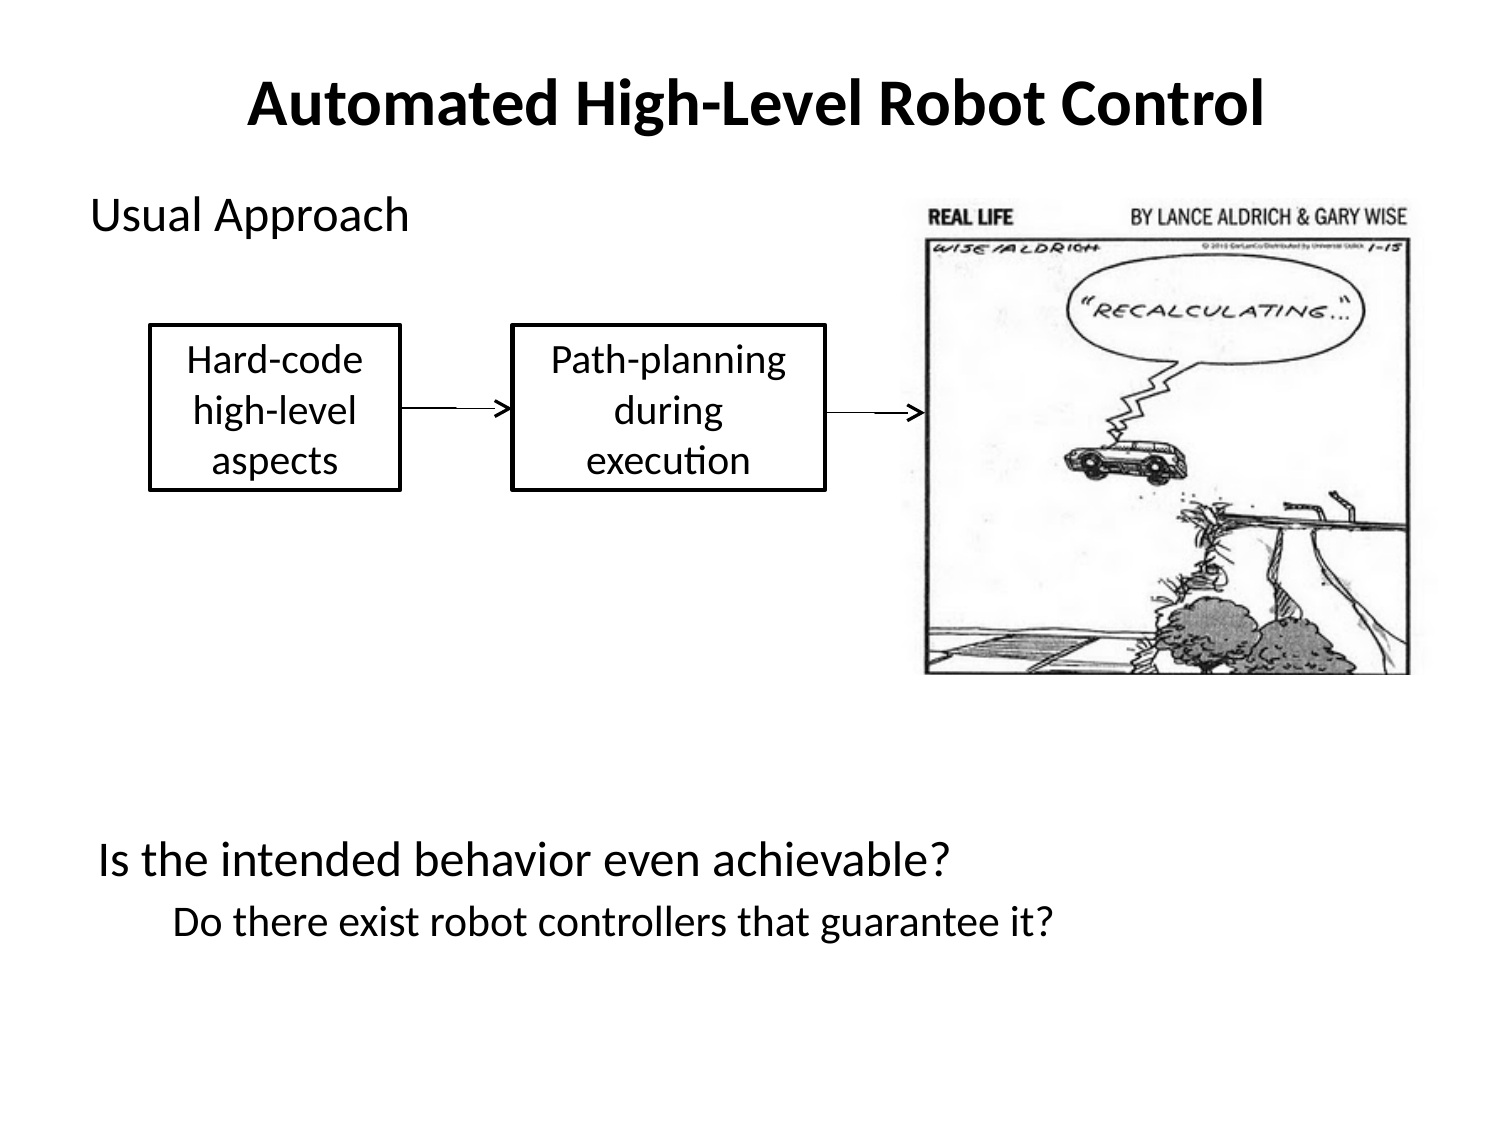

Automated High-Level Robot Control
Usual Approach
Hard-code high-level aspects
Path-planning during execution
Is the intended behavior even achievable?
	Do there exist robot controllers that guarantee it?